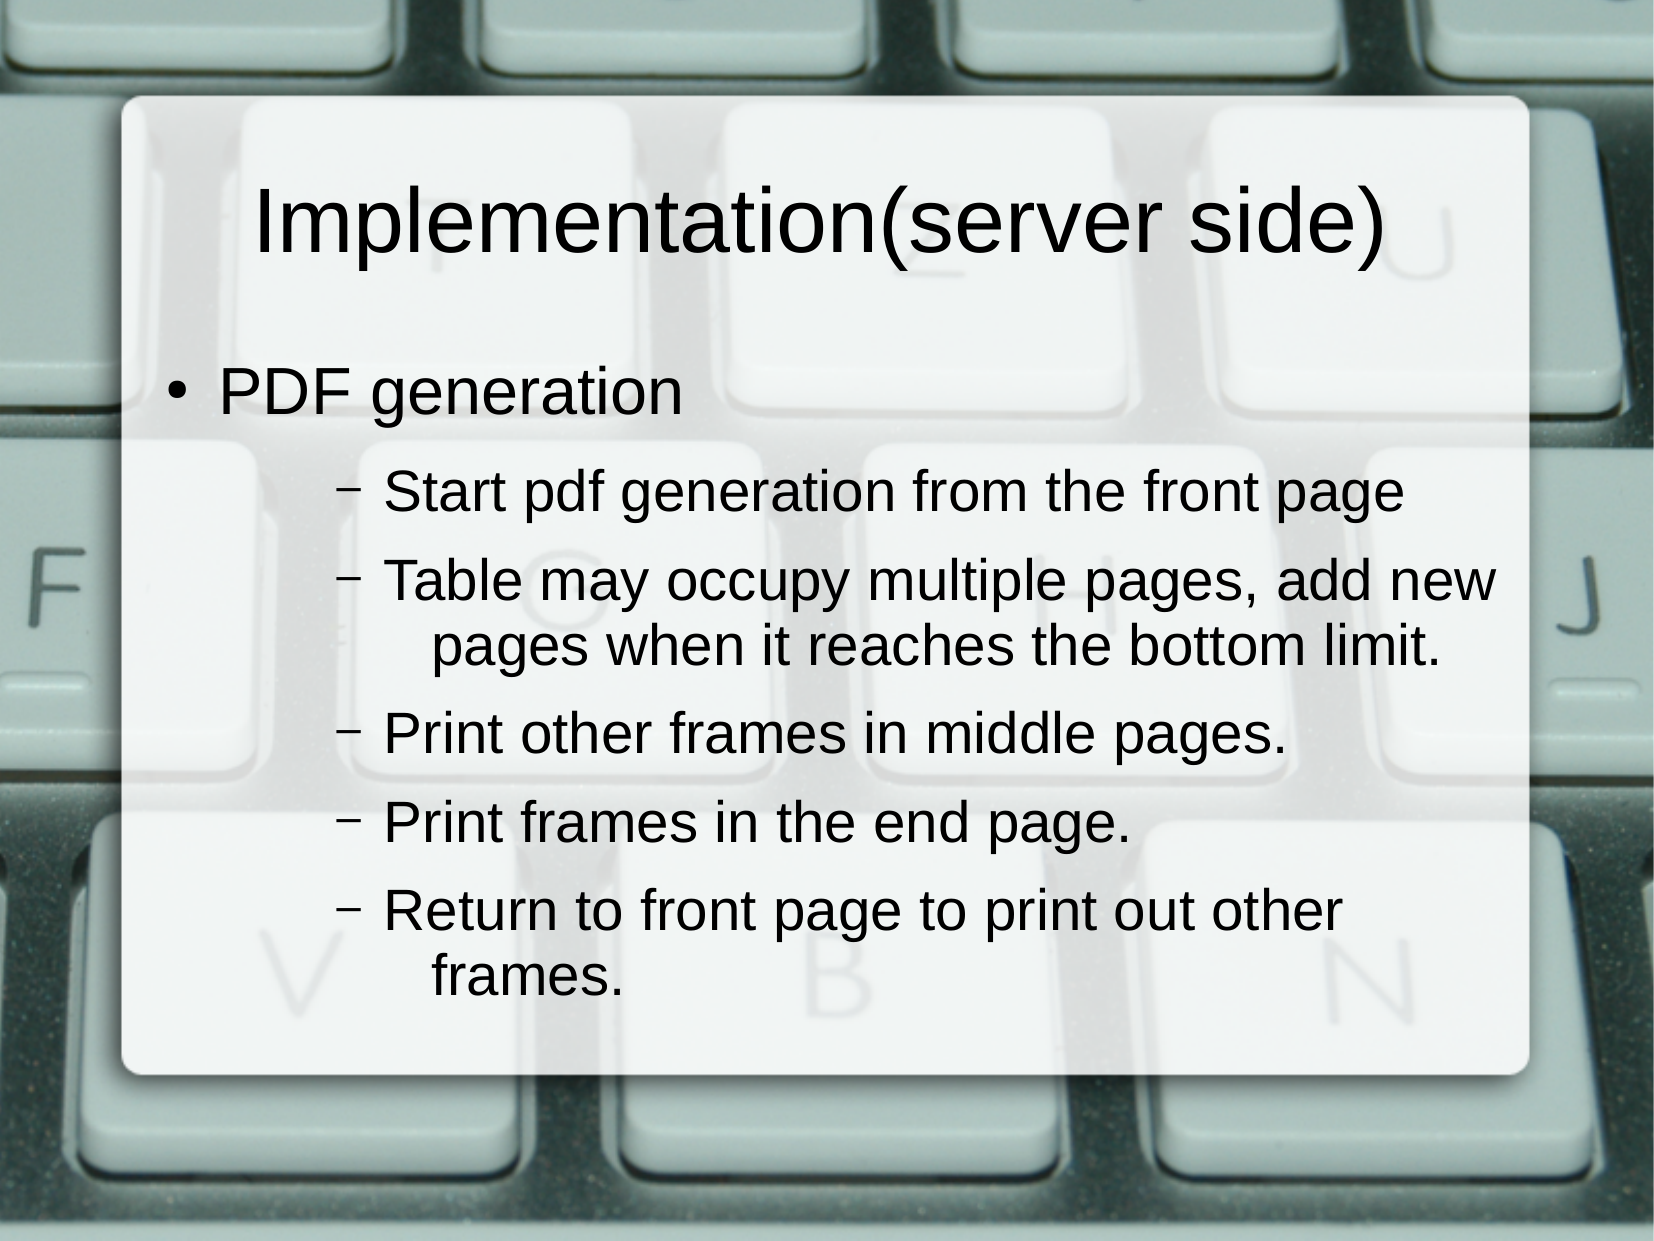

# Implementation(server side)
PDF generation
Start pdf generation from the front page
Table may occupy multiple pages, add new pages when it reaches the bottom limit.
Print other frames in middle pages.
Print frames in the end page.
Return to front page to print out other frames.